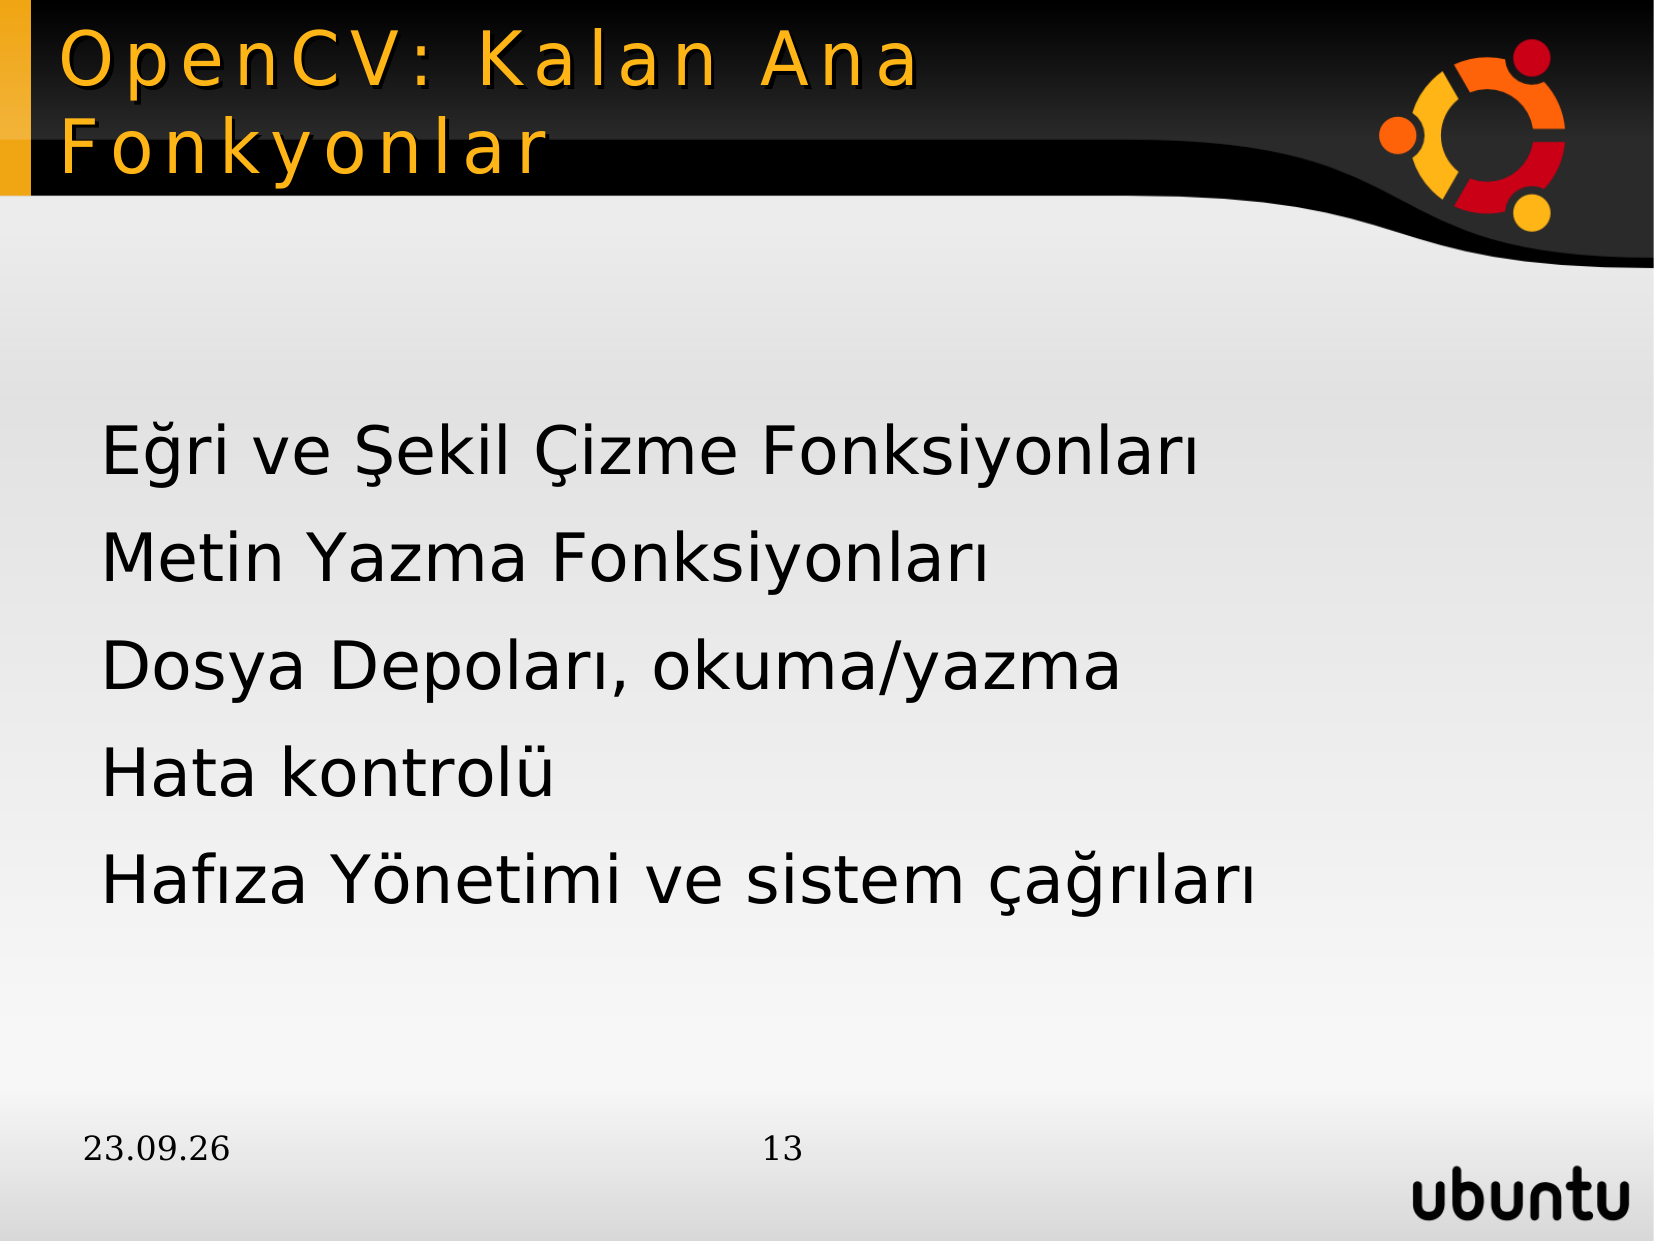

# OpenCV: Kalan Ana Fonkyonlar
Eğri ve Şekil Çizme Fonksiyonları
Metin Yazma Fonksiyonları
Dosya Depoları, okuma/yazma
Hata kontrolü
Hafıza Yönetimi ve sistem çağrıları
13